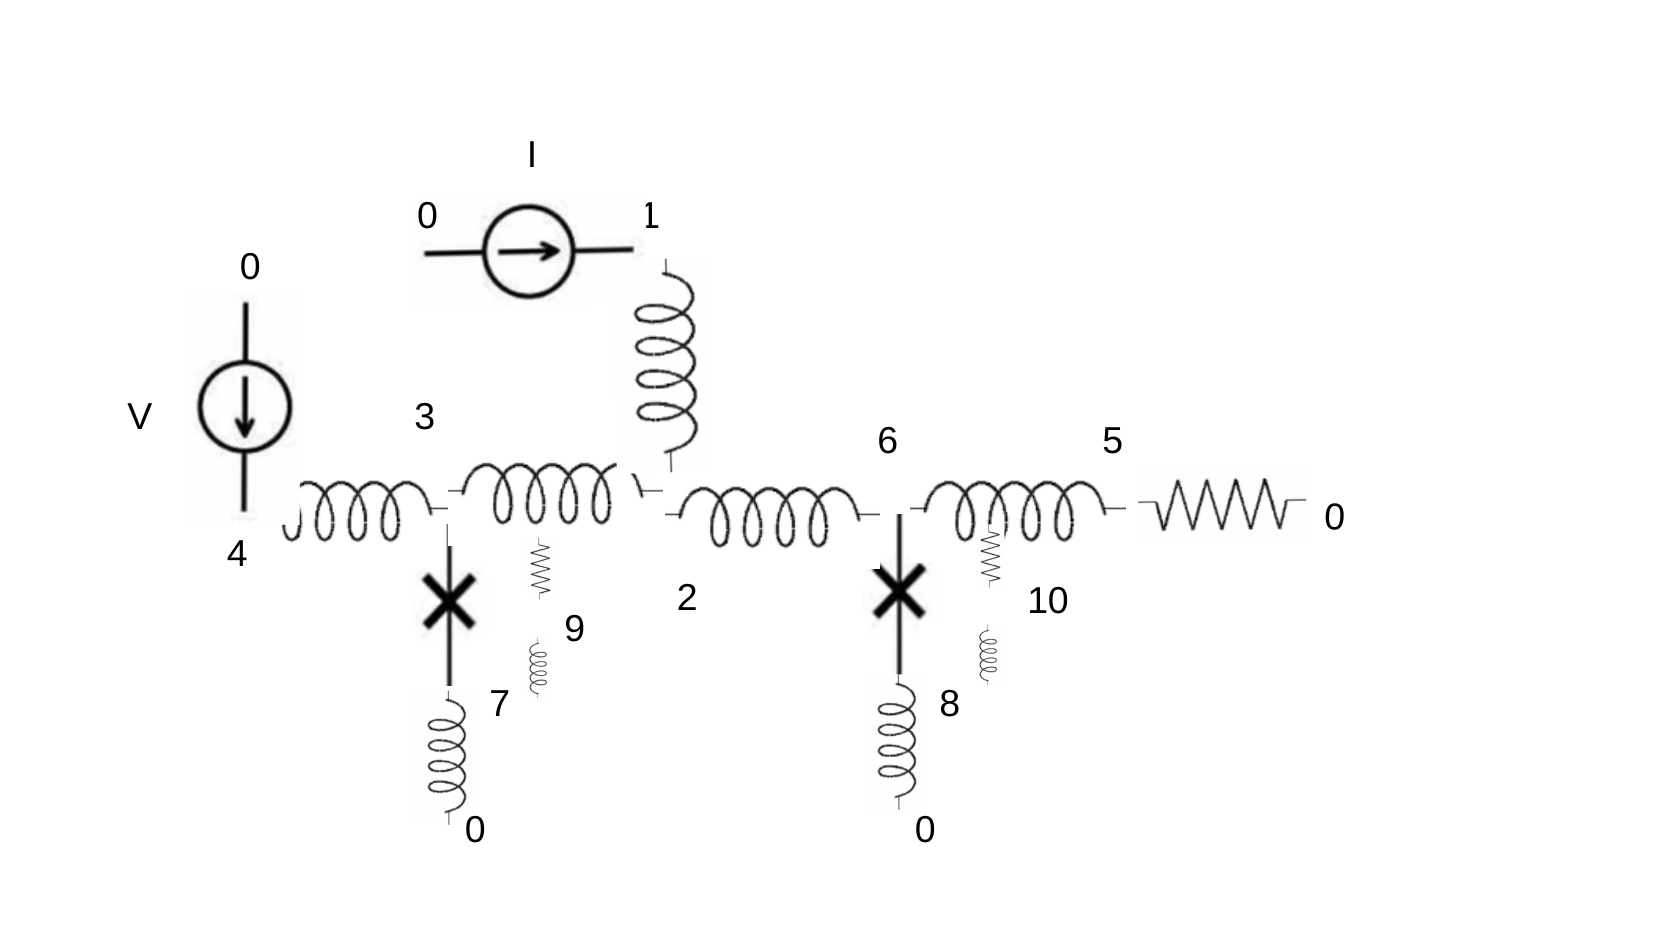

I
0
1
0
0
V
3
6
5
0
4
2
10
9
7
8
0
0